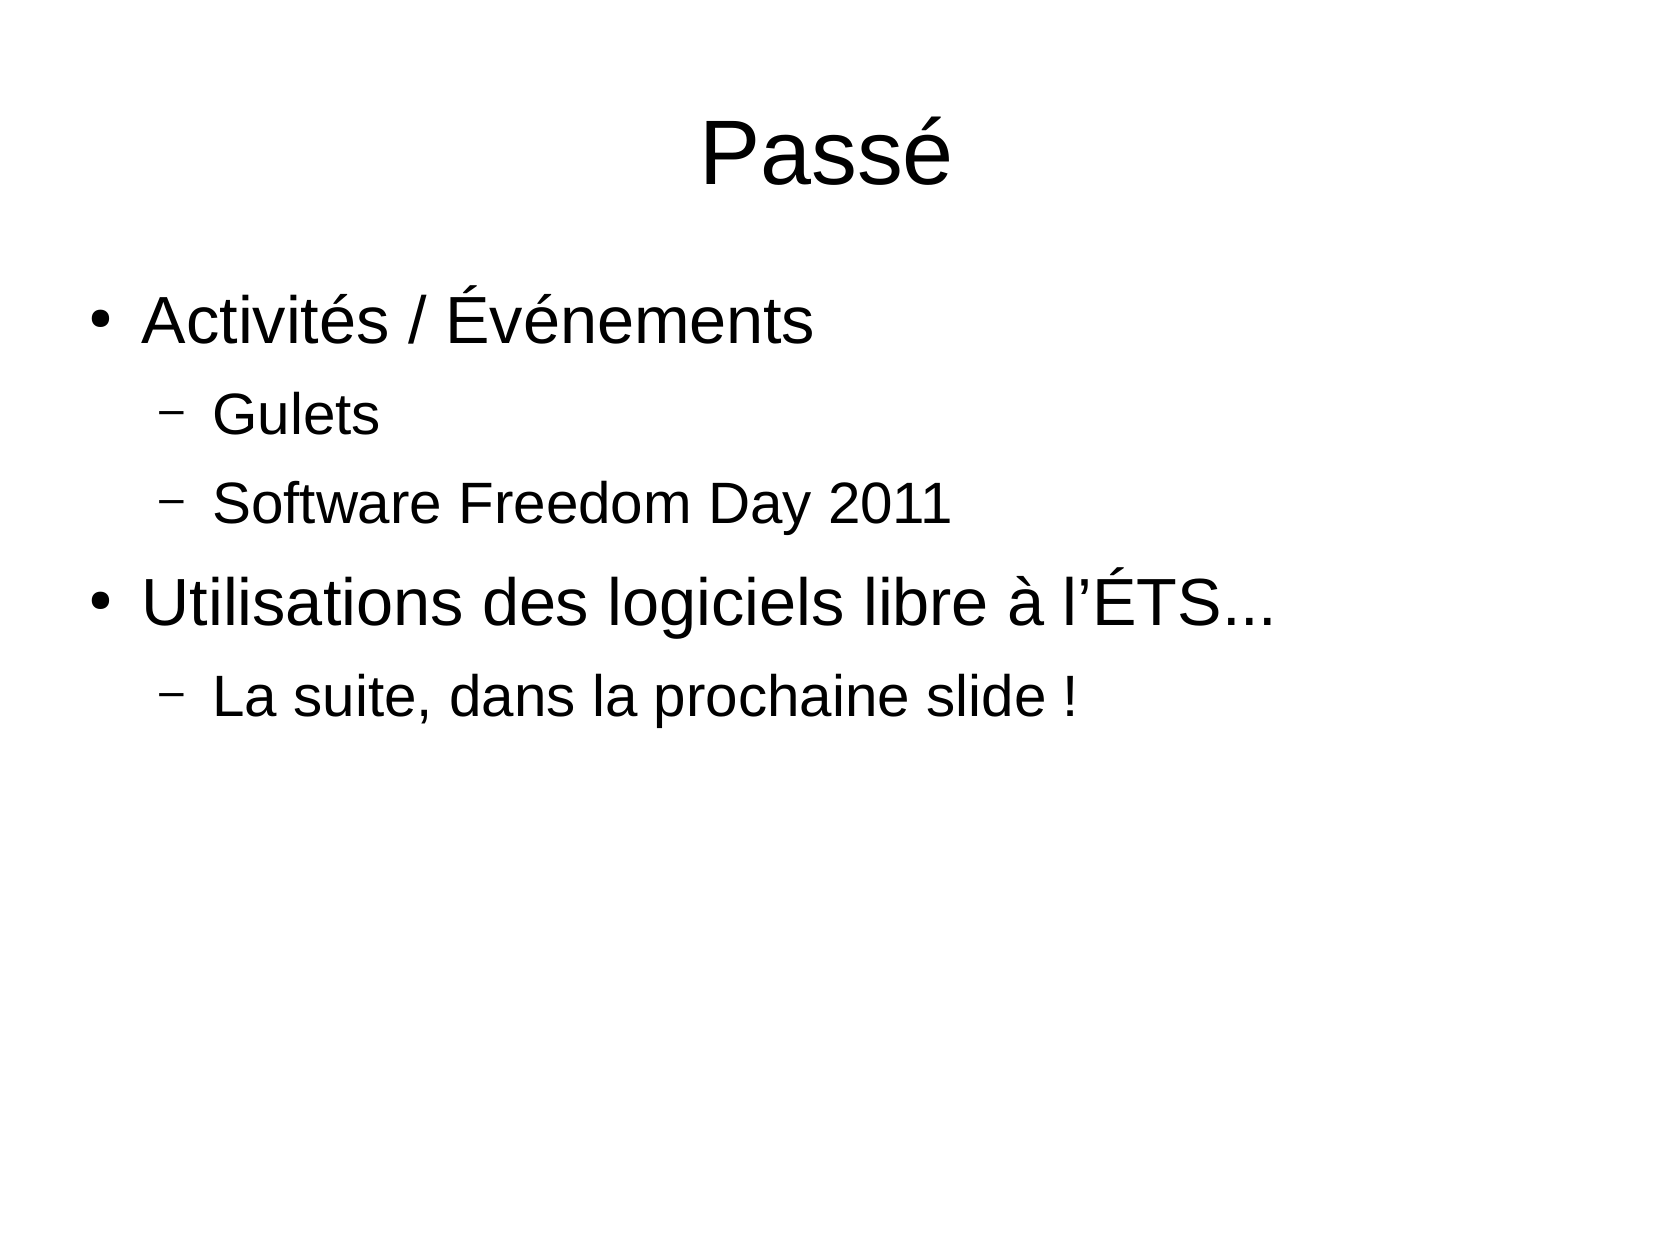

# Passé
Activités / Événements
Gulets
Software Freedom Day 2011
Utilisations des logiciels libre à l’ÉTS...
La suite, dans la prochaine slide !